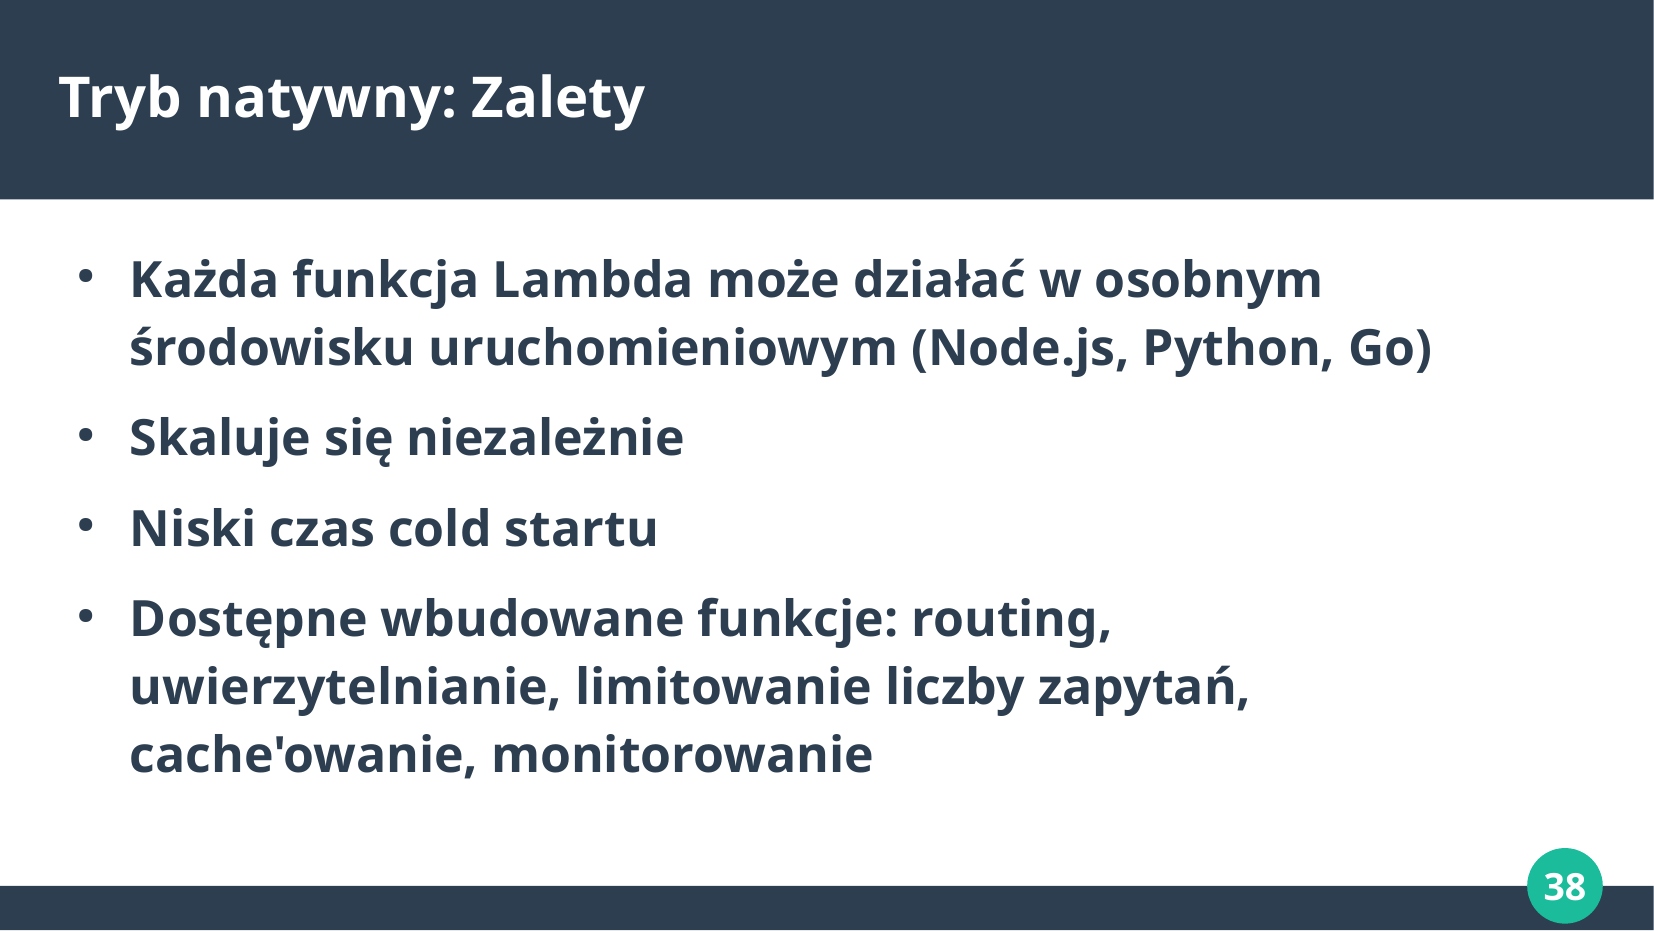

# Tryb natywny: Zalety
Każda funkcja Lambda może działać w osobnym środowisku uruchomieniowym (Node.js, Python, Go)
Skaluje się niezależnie
Niski czas cold startu
Dostępne wbudowane funkcje: routing, uwierzytelnianie, limitowanie liczby zapytań, cache'owanie, monitorowanie